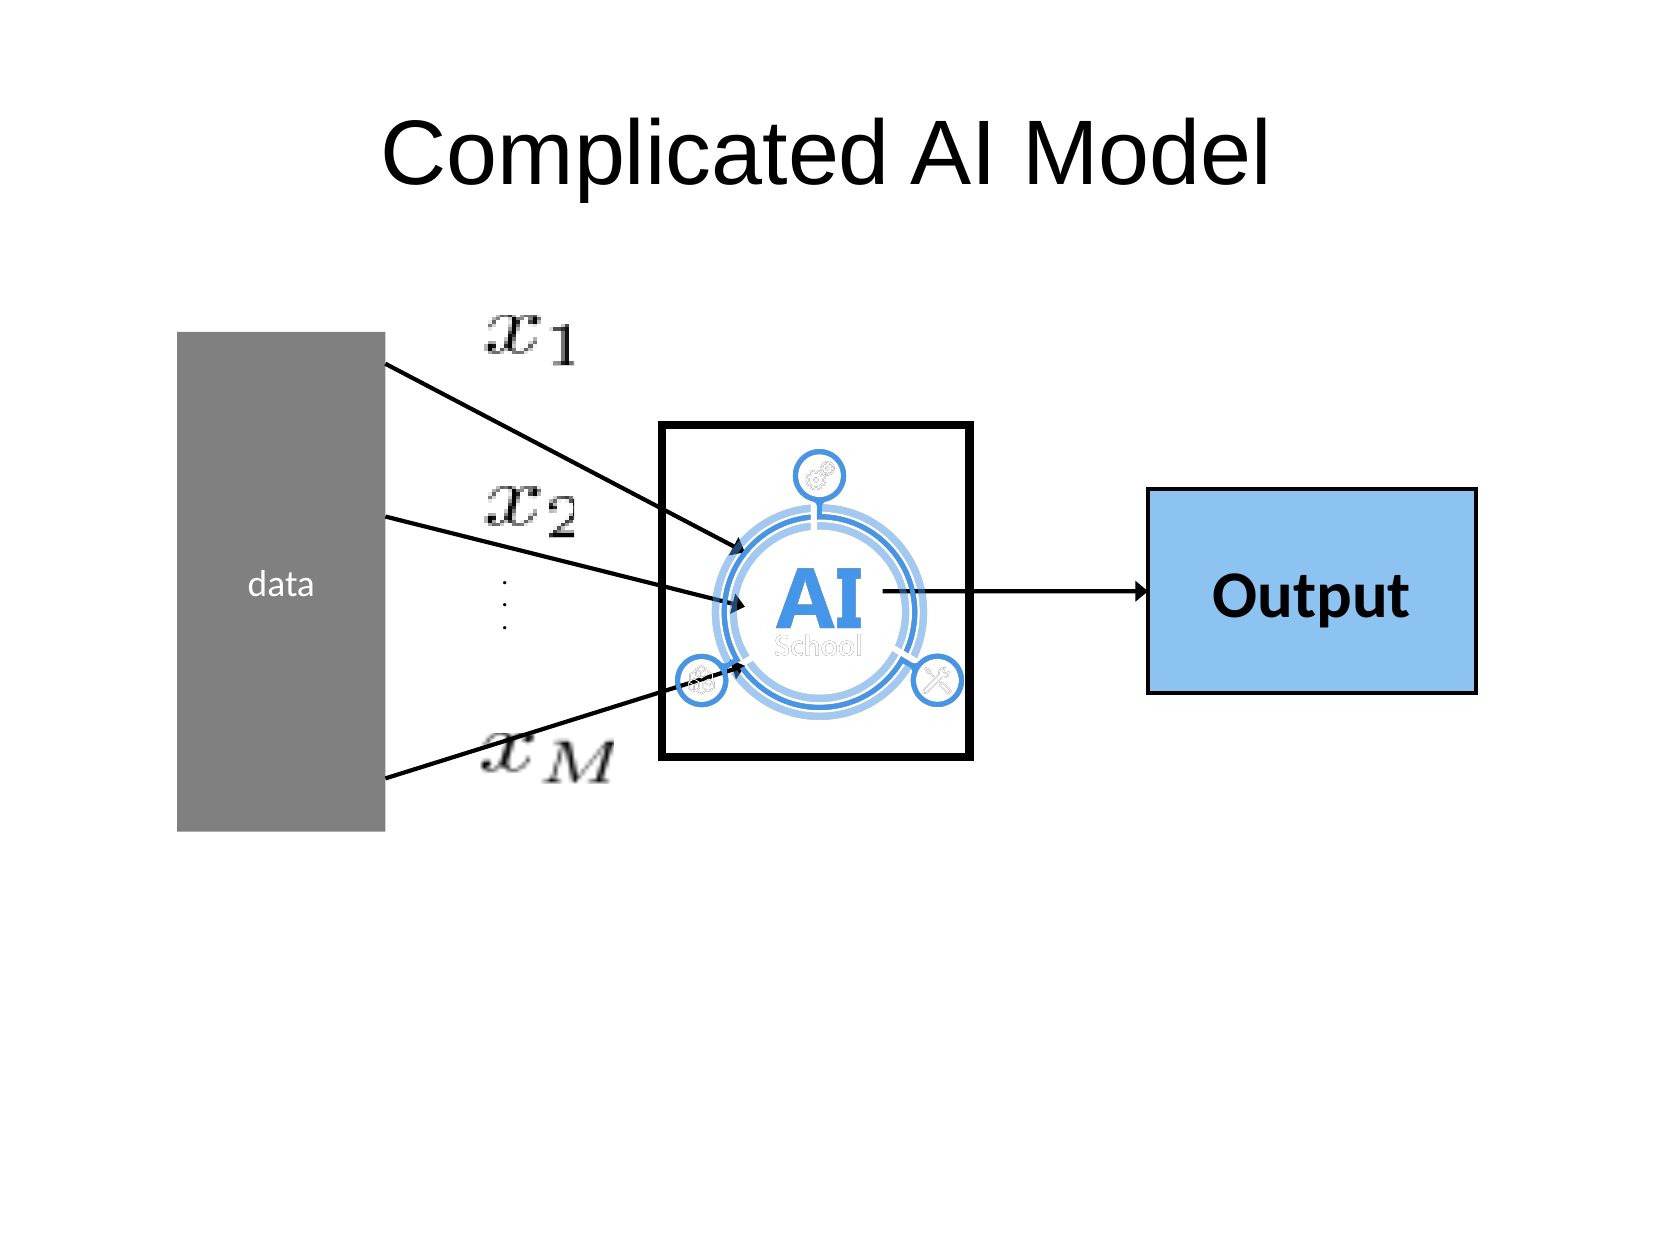

# Complicated AI Model
data
Output
.
.
.